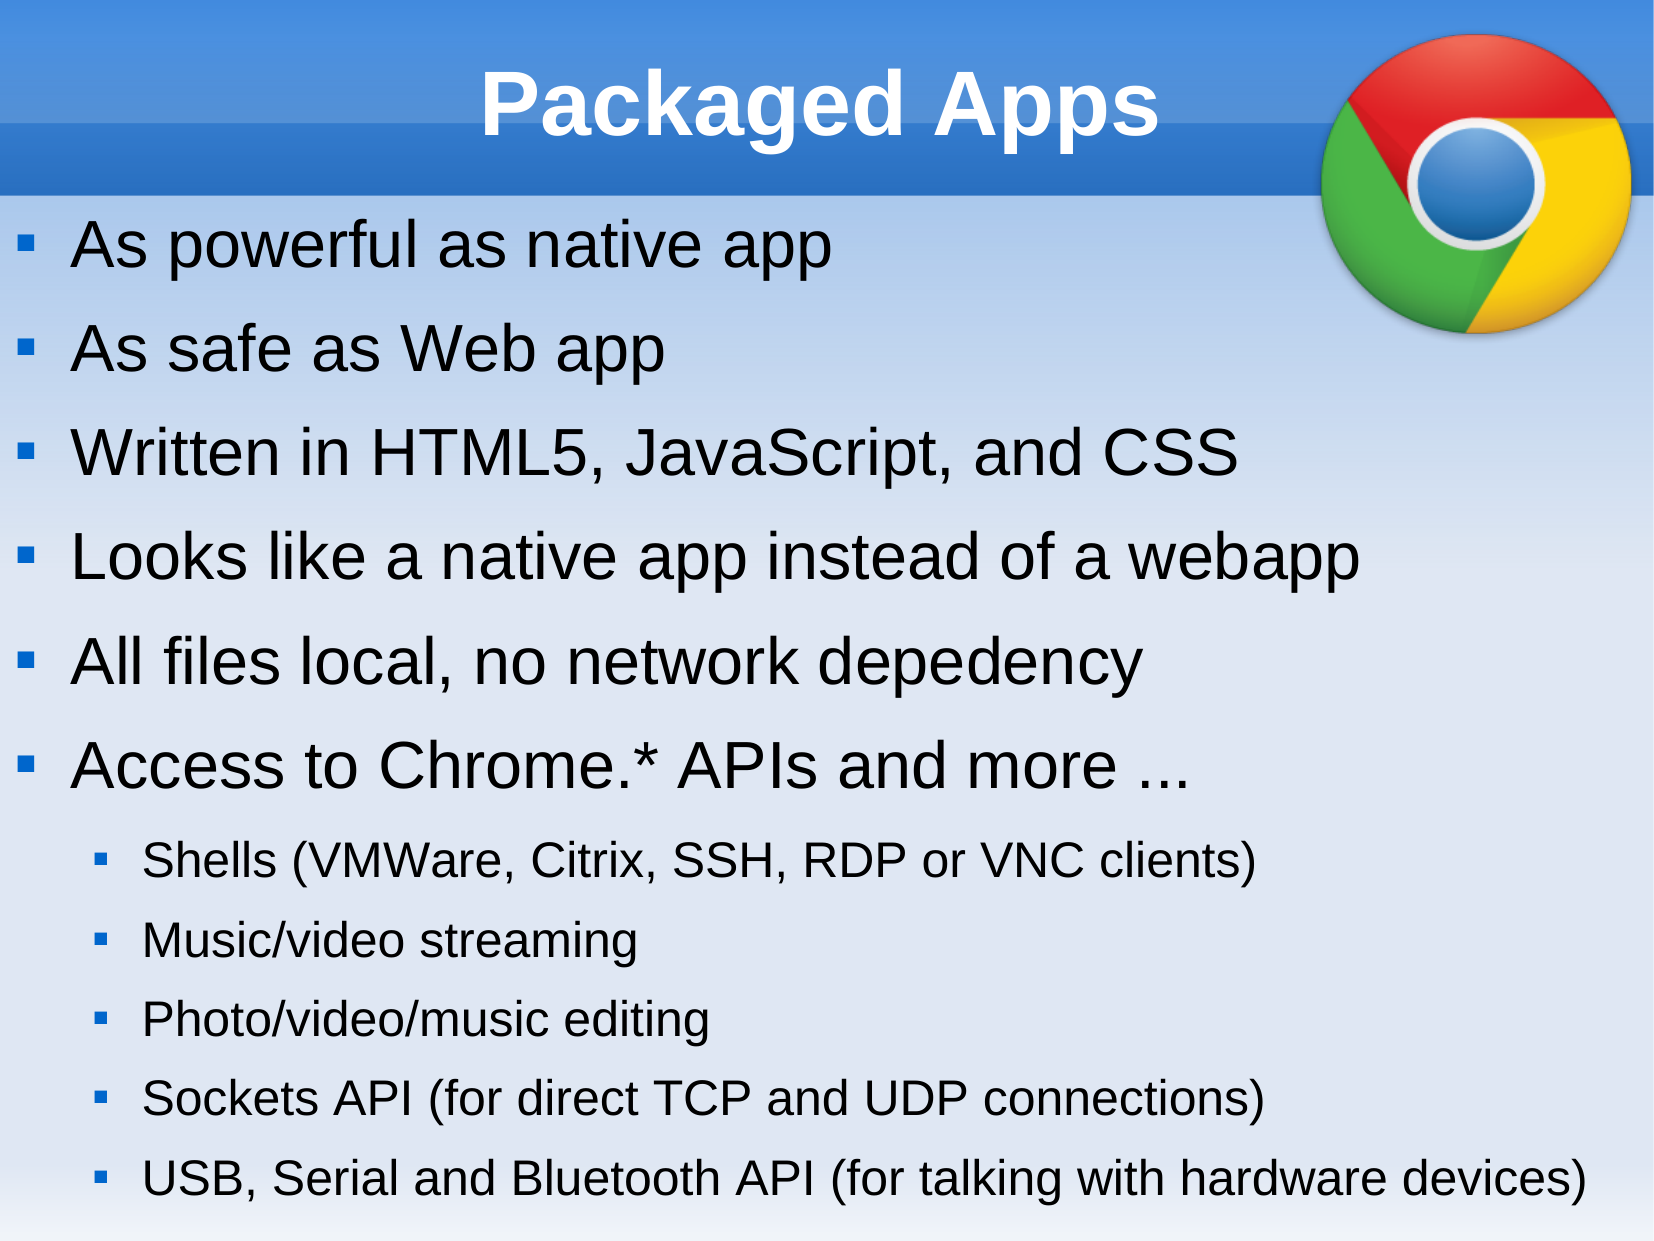

# Packaged Apps
As powerful as native app
As safe as Web app
Written in HTML5, JavaScript, and CSS
Looks like a native app instead of a webapp
All files local, no network depedency
Access to Chrome.* APIs and more ...
Shells (VMWare, Citrix, SSH, RDP or VNC clients)
Music/video streaming
Photo/video/music editing
Sockets API (for direct TCP and UDP connections)
USB, Serial and Bluetooth API (for talking with hardware devices)